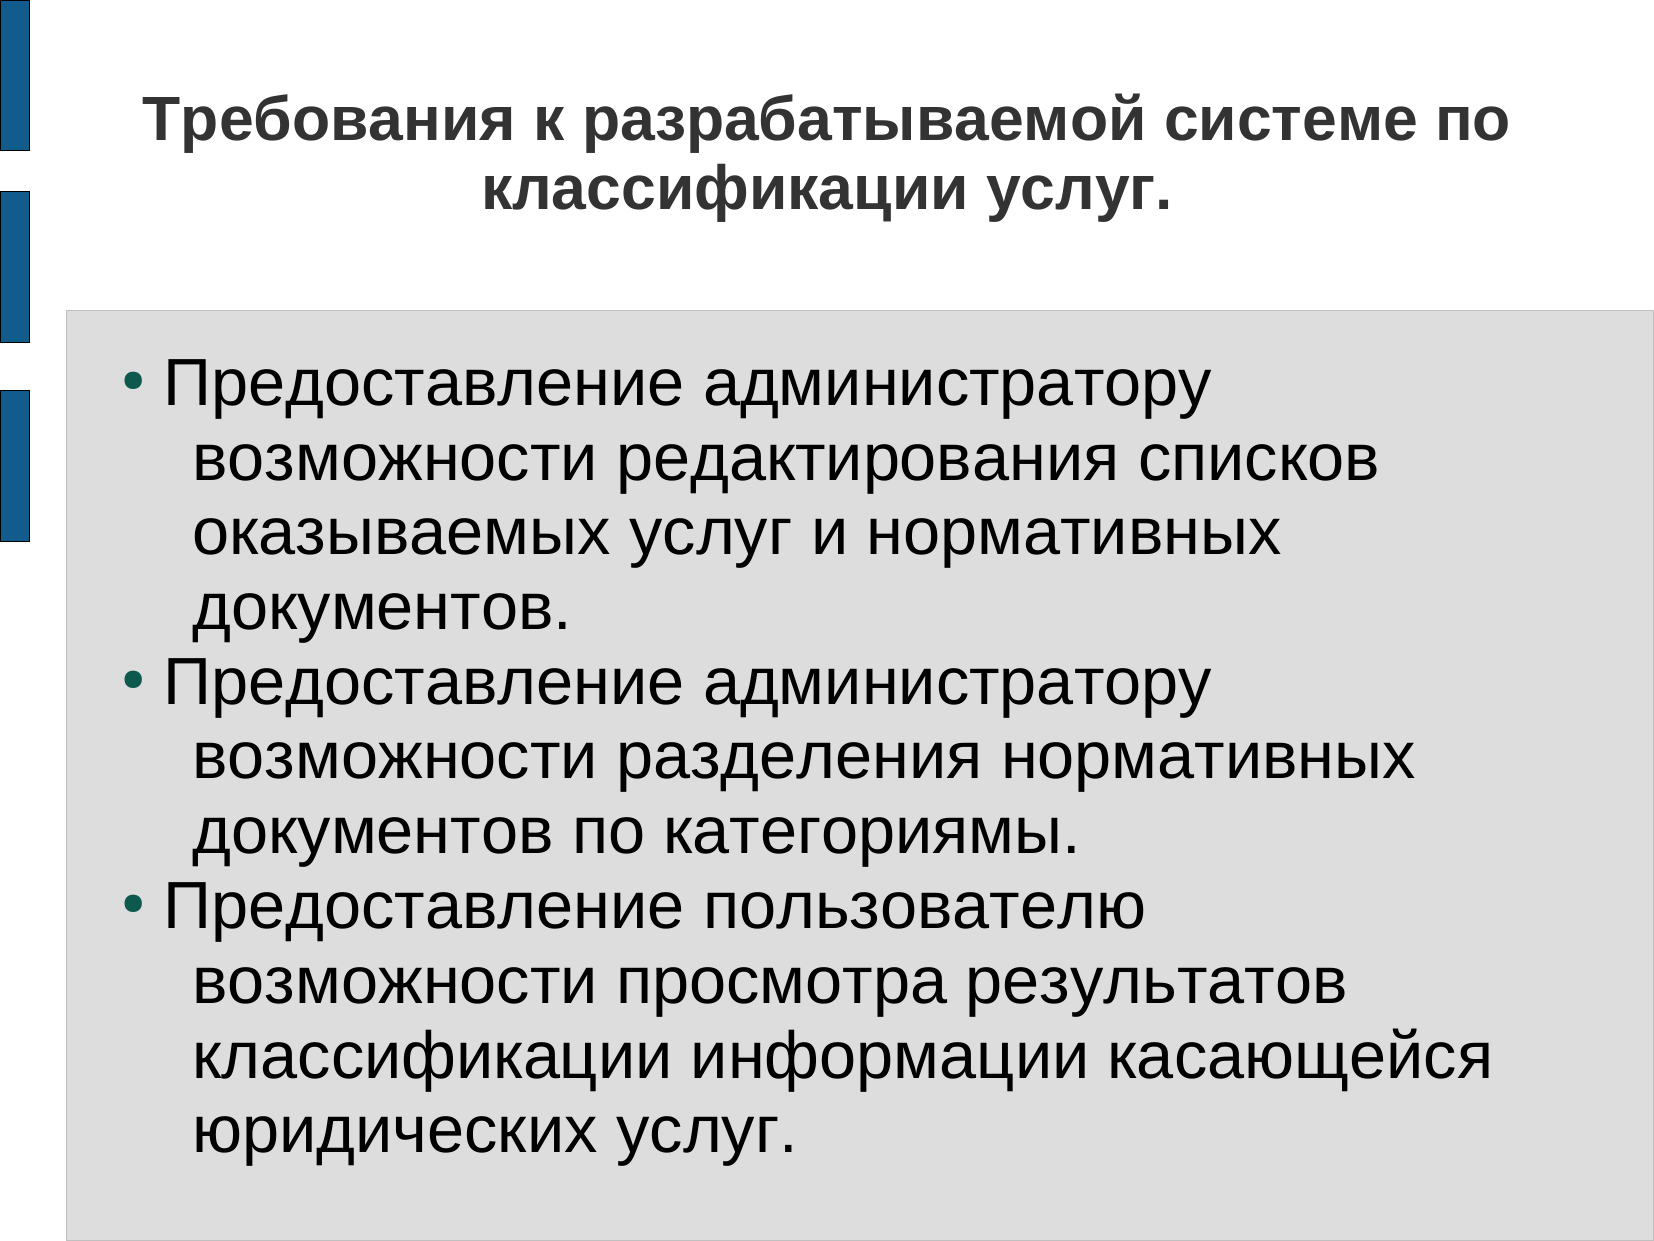

# Требования к разрабатываемой системе по классификации услуг.
 Предоставление администратору возможности редактирования списков оказываемых услуг и нормативных документов.
 Предоставление администратору возможности разделения нормативных документов по категориямы.
 Предоставление пользователю возможности просмотра результатов классификации информации касающейся юридических услуг.